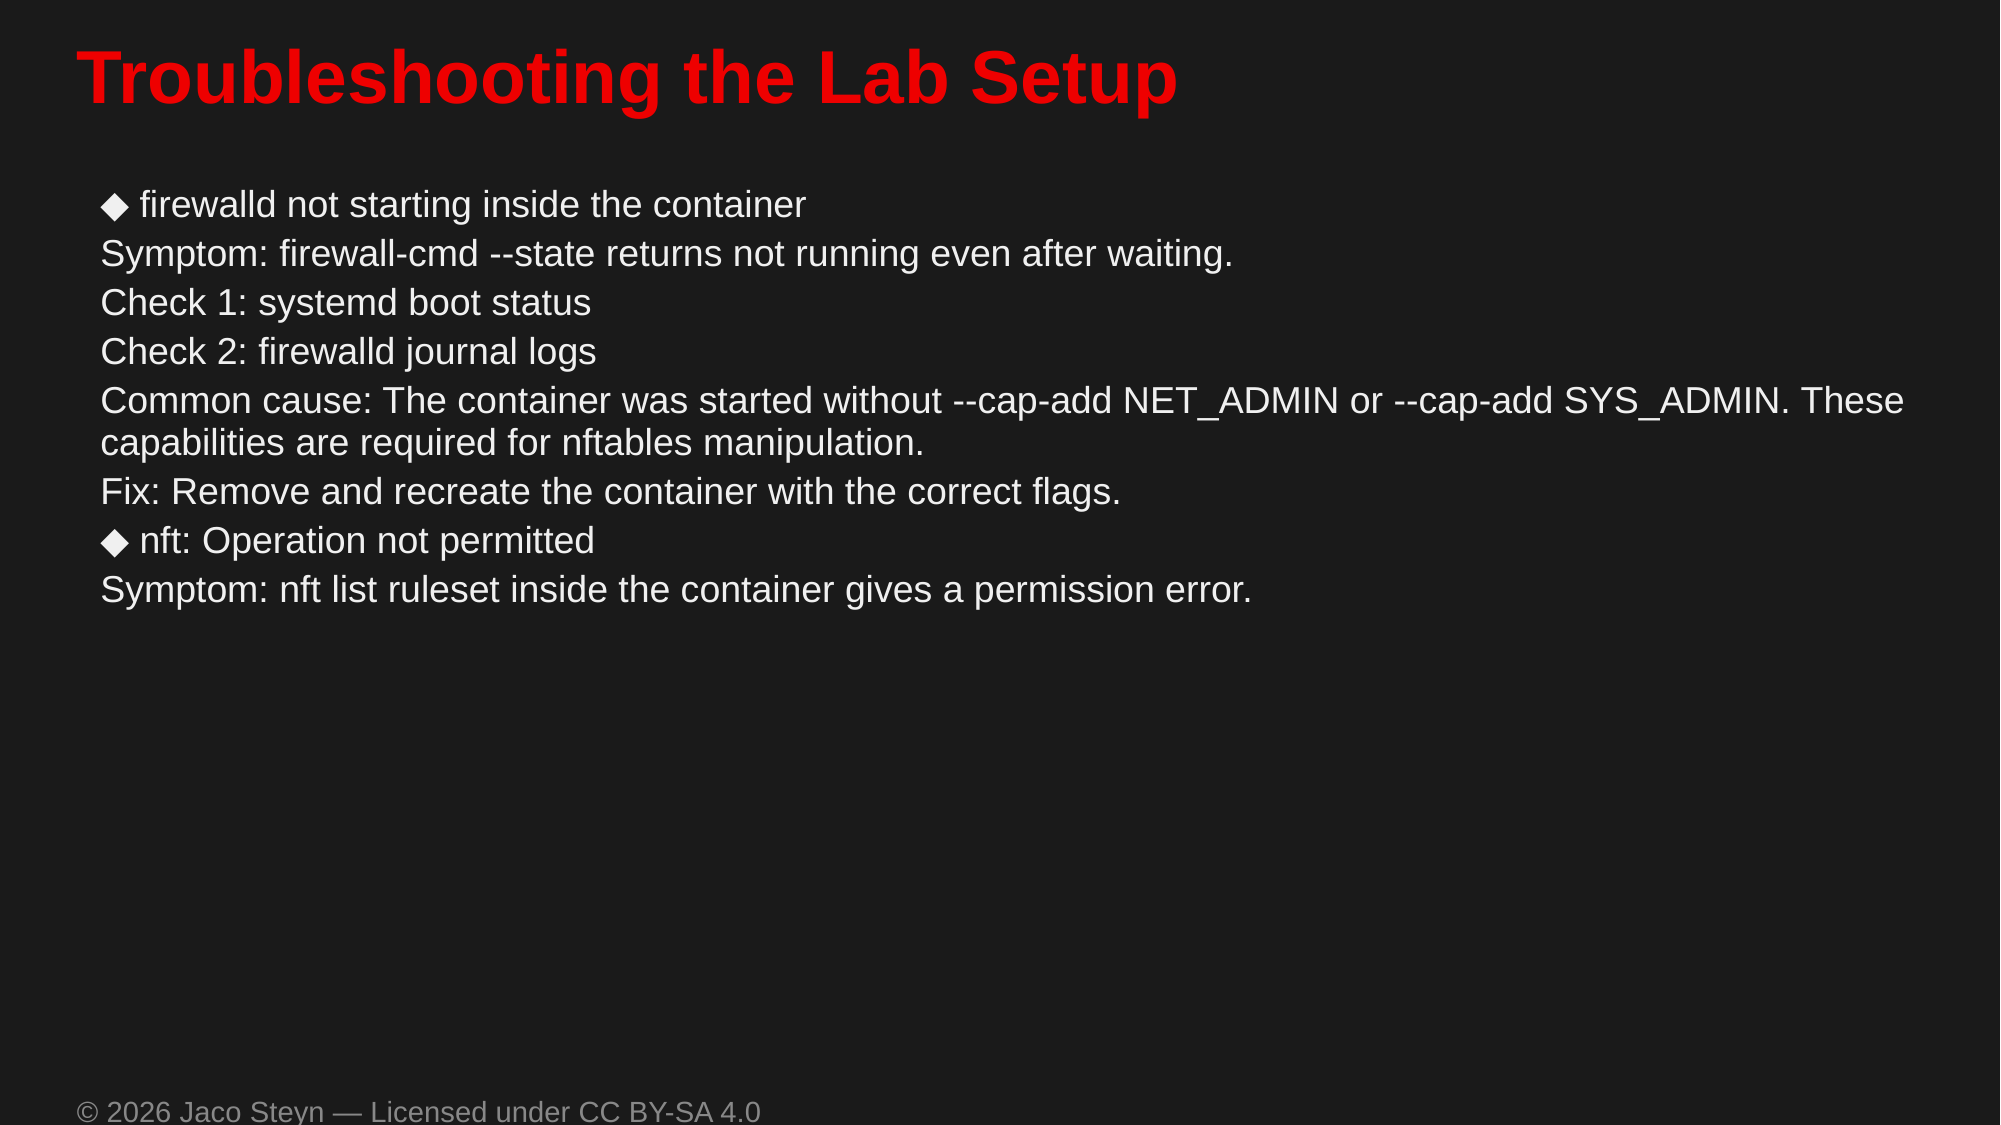

Troubleshooting the Lab Setup
◆ firewalld not starting inside the container
Symptom: firewall-cmd --state returns not running even after waiting.
Check 1: systemd boot status
Check 2: firewalld journal logs
Common cause: The container was started without --cap-add NET_ADMIN or --cap-add SYS_ADMIN. These capabilities are required for nftables manipulation.
Fix: Remove and recreate the container with the correct flags.
◆ nft: Operation not permitted
Symptom: nft list ruleset inside the container gives a permission error.
© 2026 Jaco Steyn — Licensed under CC BY-SA 4.0